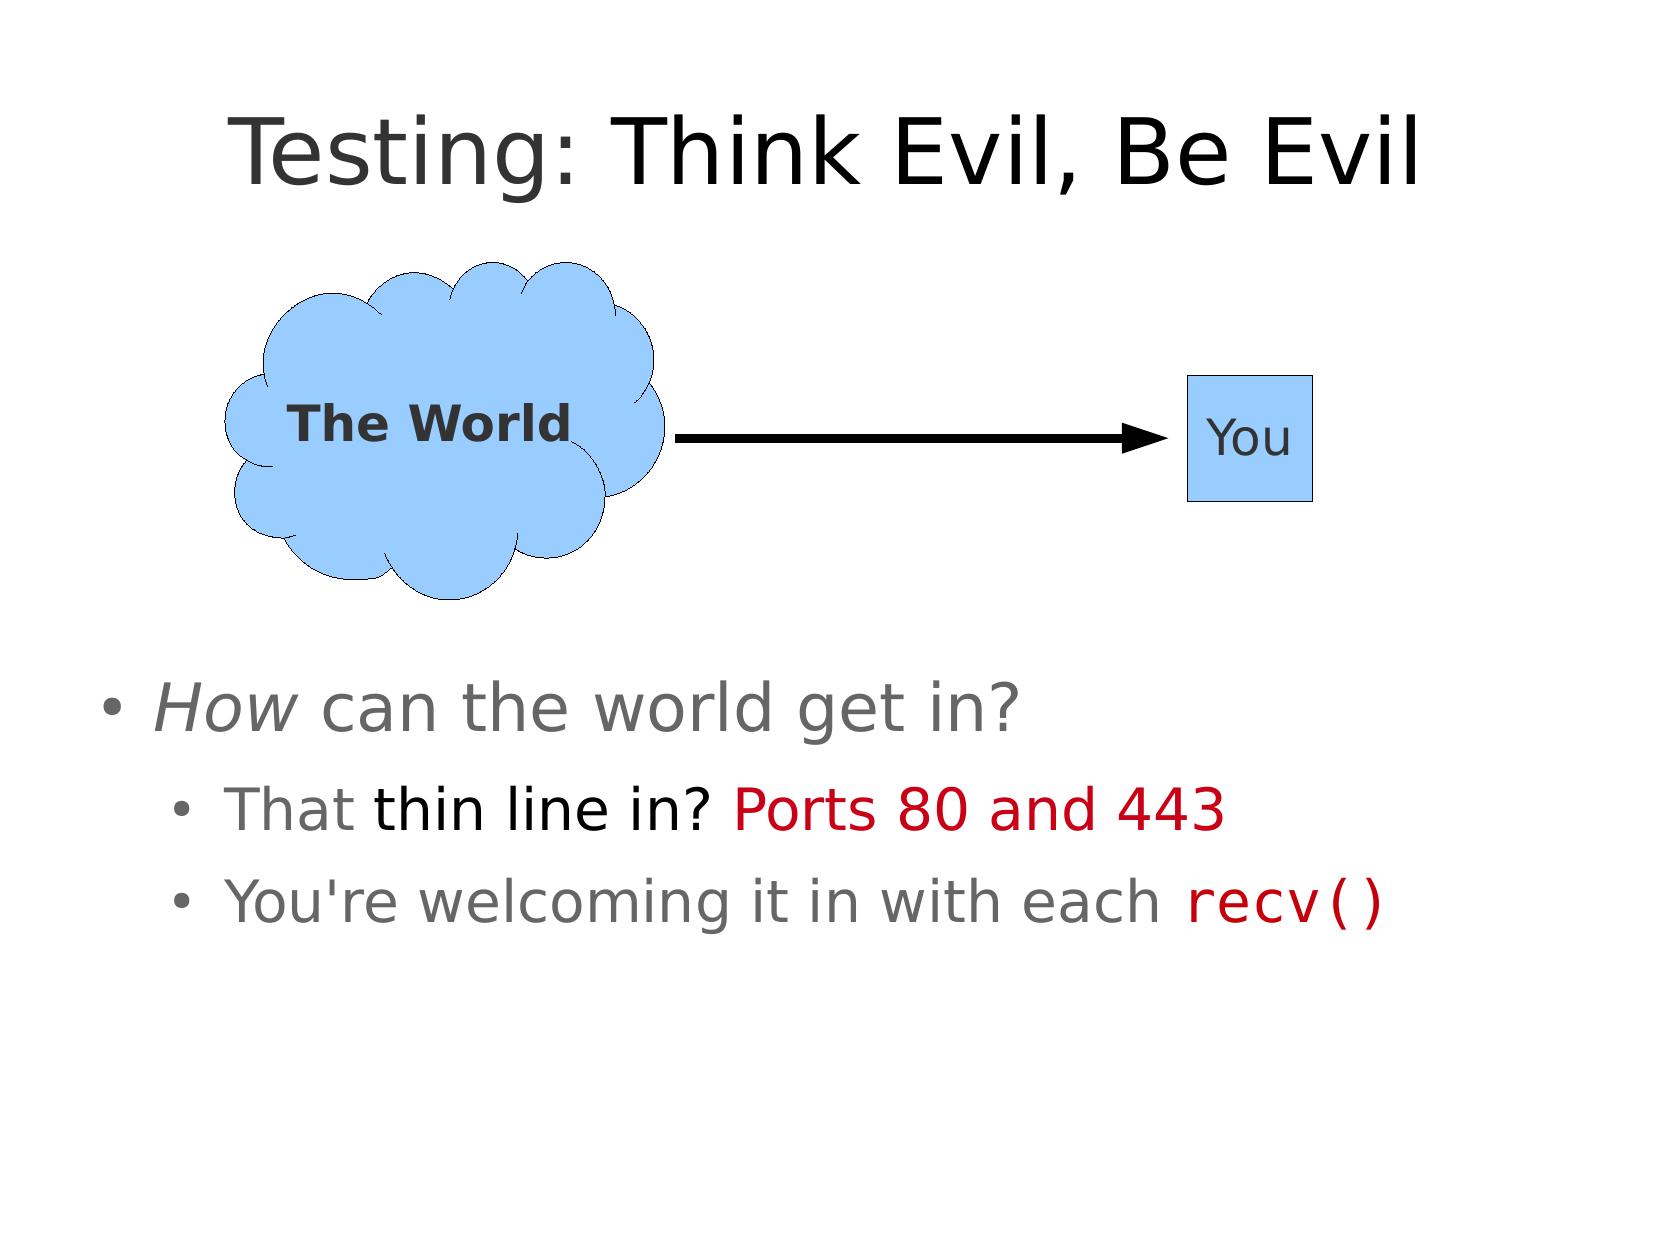

# Testing: Think Evil, Be Evil
The World
You
How can the world get in?
That thin line in? Ports 80 and 443
You're welcoming it in with each recv()